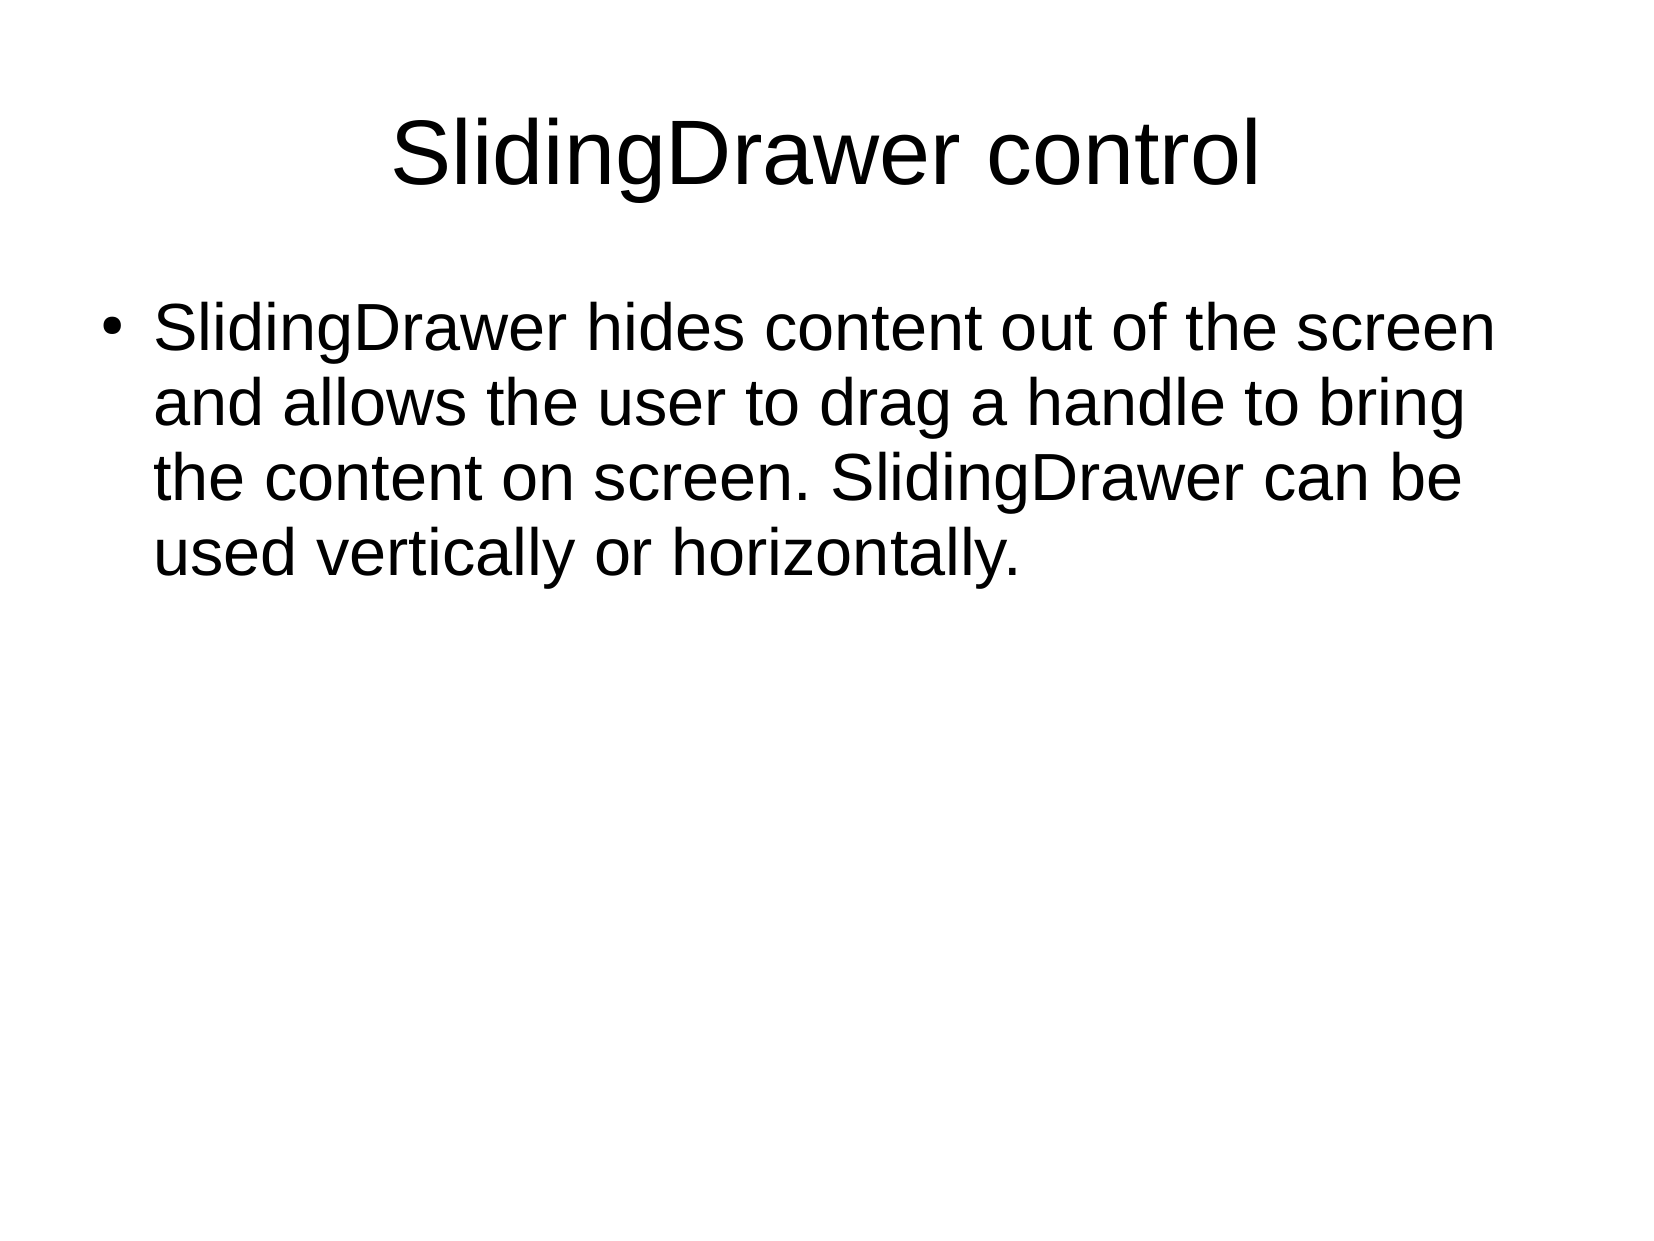

# SlidingDrawer control
SlidingDrawer hides content out of the screen and allows the user to drag a handle to bring the content on screen. SlidingDrawer can be used vertically or horizontally.